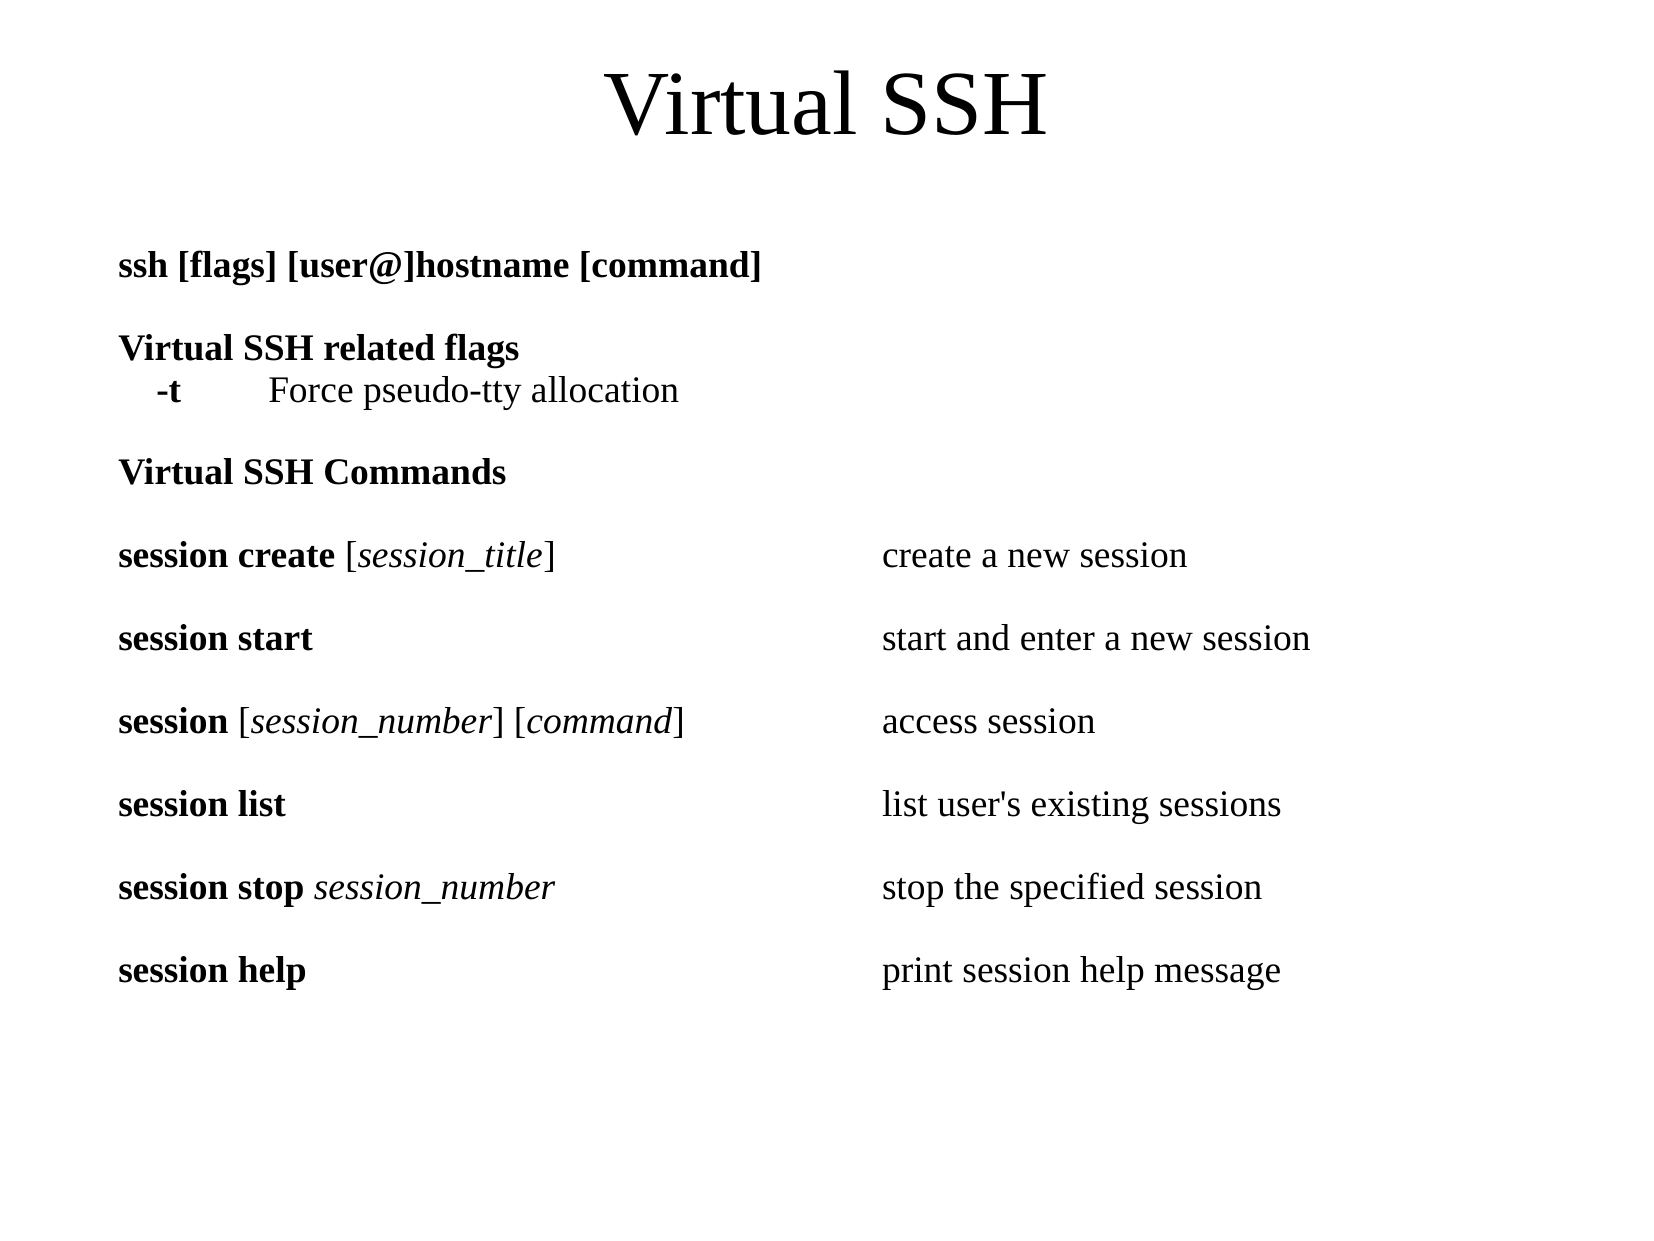

# Virtual SSH
ssh [flags] [user@]hostname [command]
Virtual SSH related flags
 -t		Force pseudo-tty allocation
Virtual SSH Commands
session create [session_title]
session start
session [session_number] [command]
session list
session stop session_number
session help
create a new session
start and enter a new session
access session
list user's existing sessions
stop the specified session
print session help message